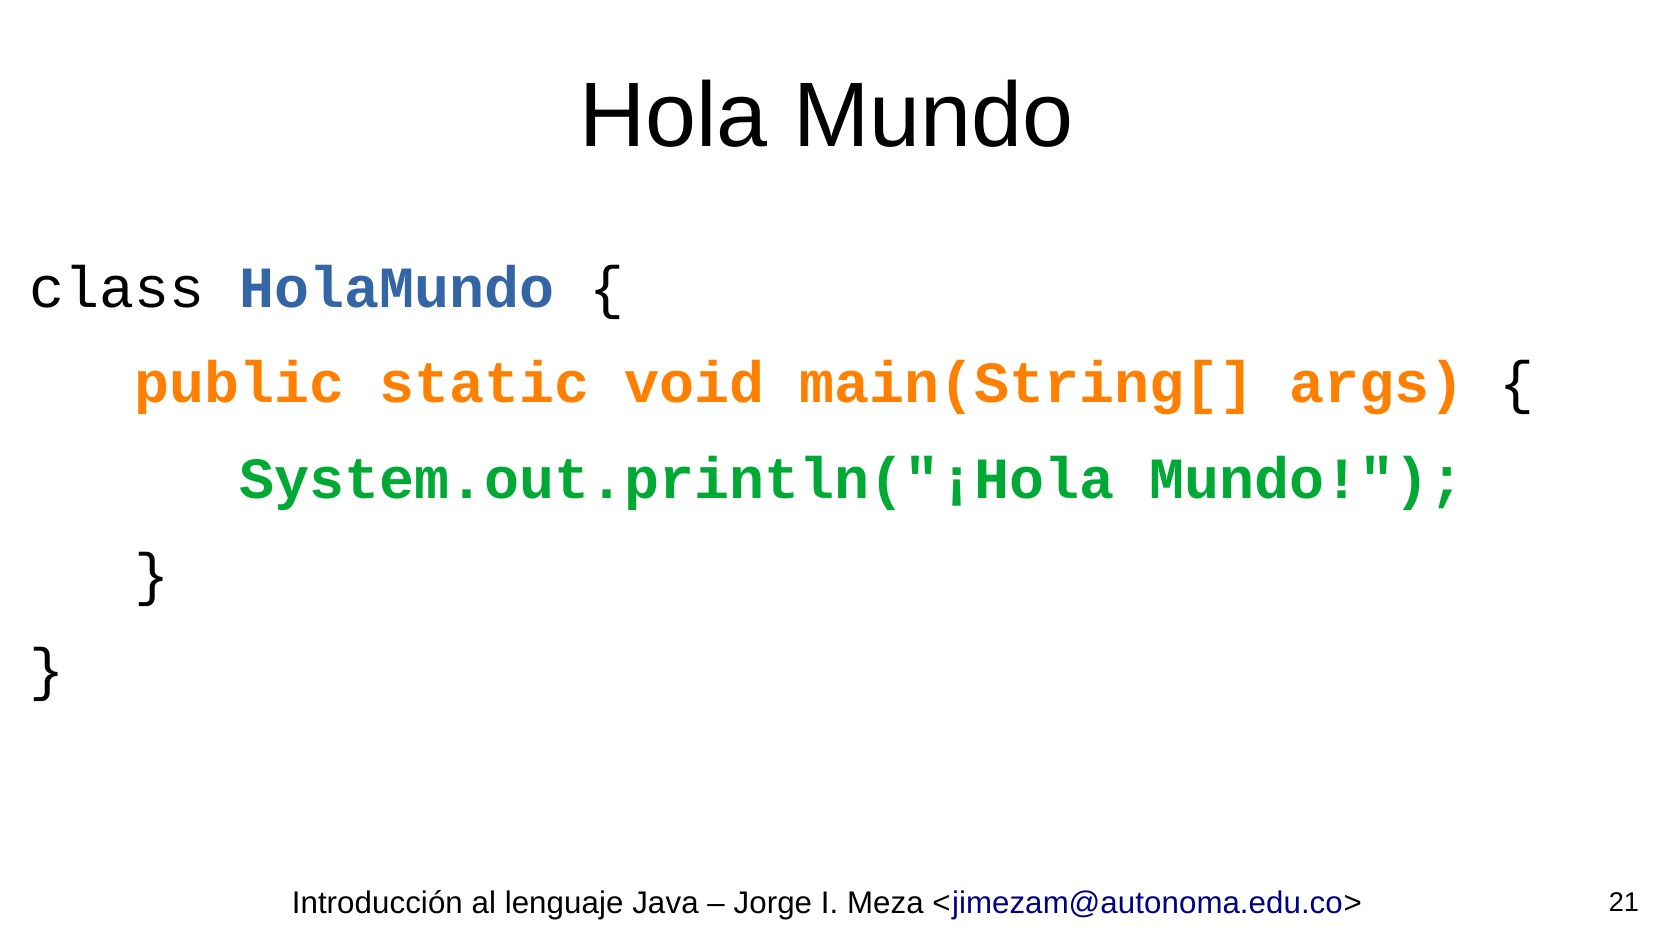

# Hola Mundo
class HolaMundo {
 public static void main(String[] args) {
 System.out.println("¡Hola Mundo!");
 }
}